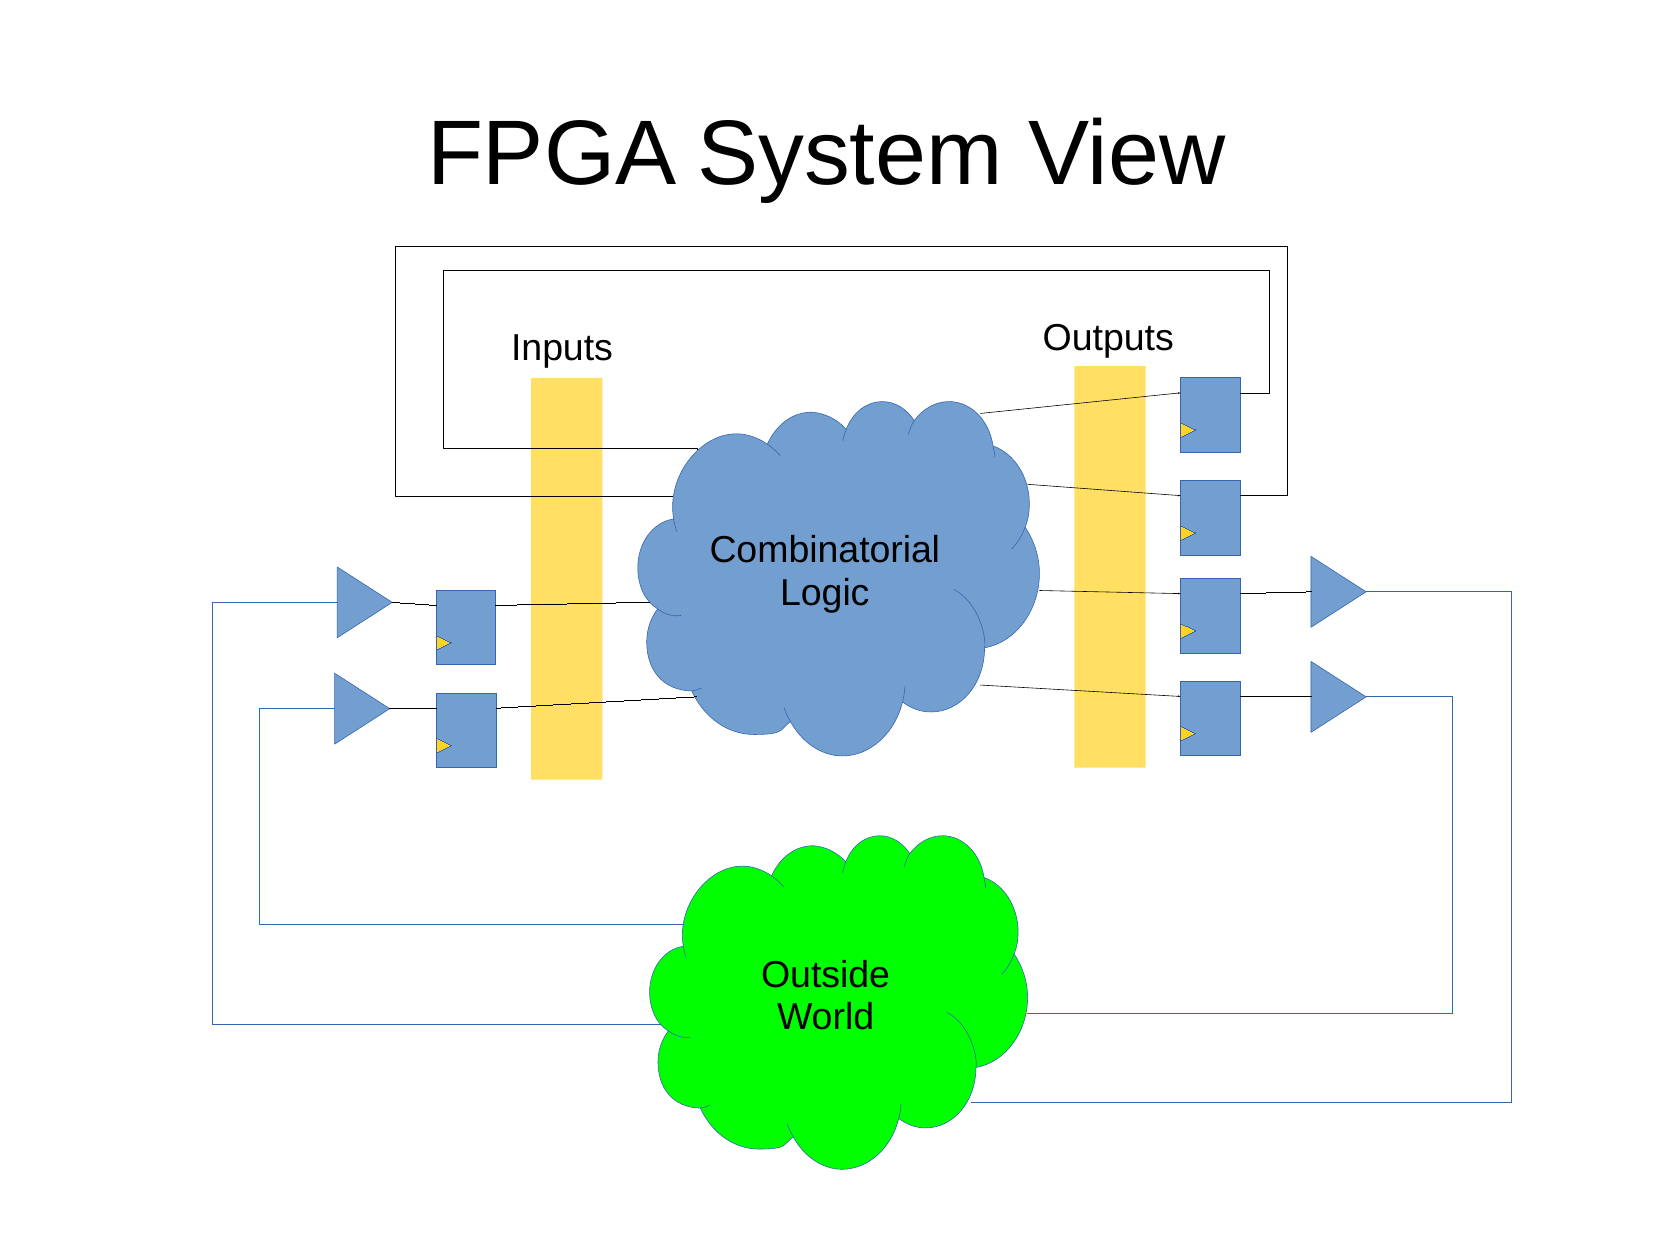

# FPGA System View
Outputs
Inputs
Combinatorial
Logic
Outside
World